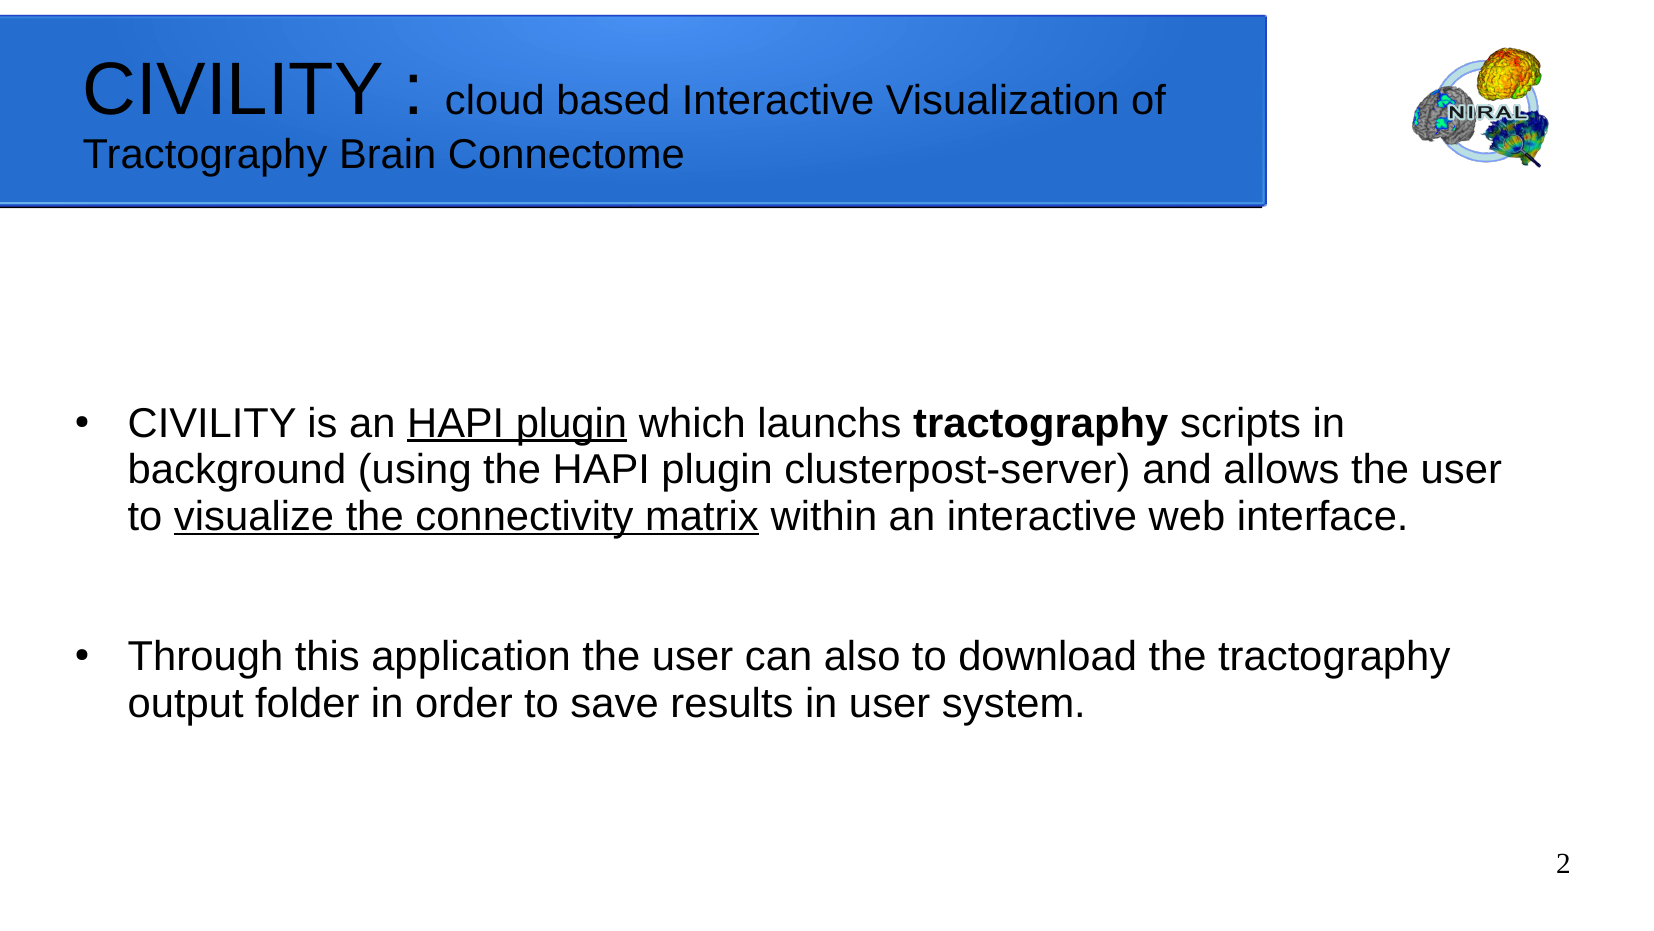

CIVILITY : cloud based Interactive Visualization of Tractography Brain Connectome
# CIVILITY is an HAPI plugin which launchs tractography scripts in background (using the HAPI plugin clusterpost-server) and allows the user to visualize the connectivity matrix within an interactive web interface.
Through this application the user can also to download the tractography output folder in order to save results in user system.
2